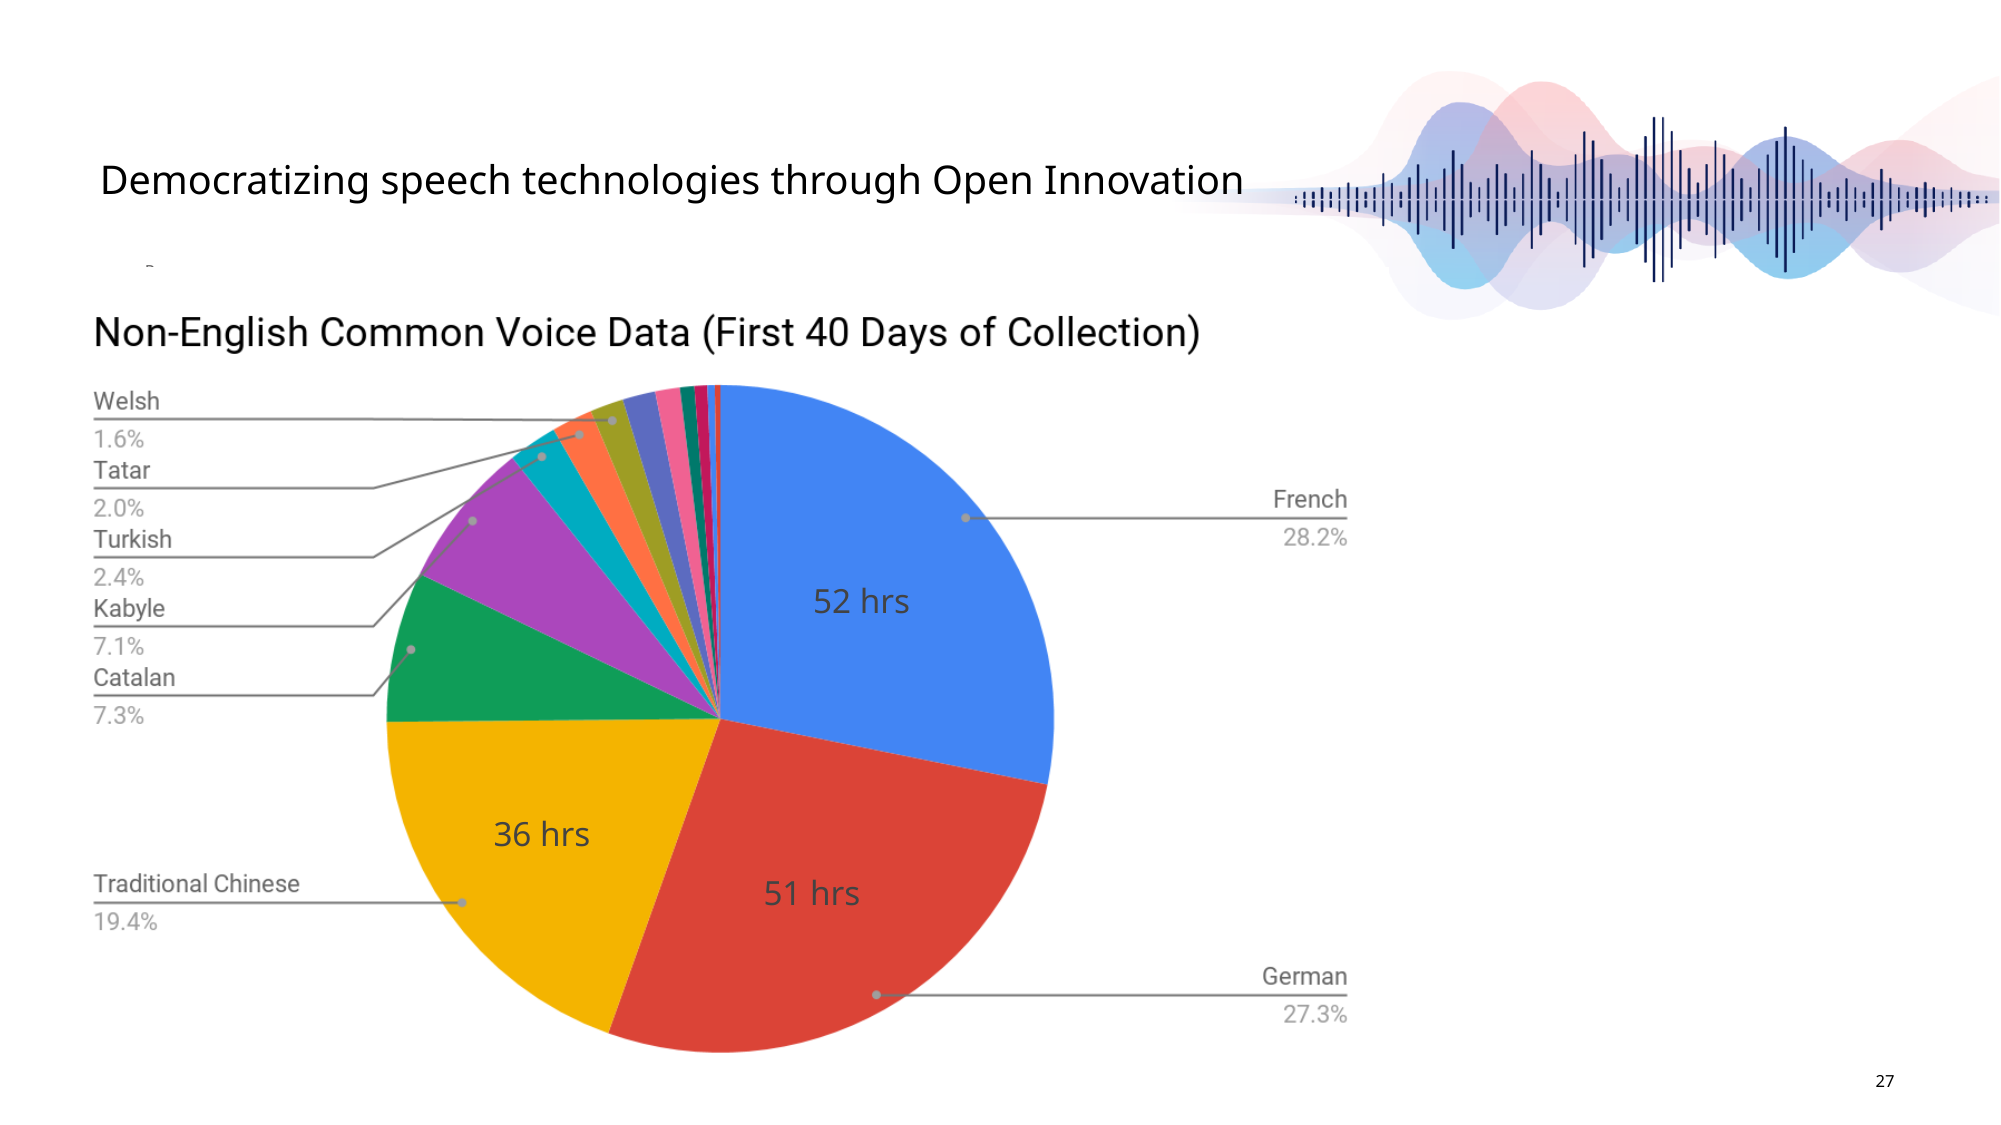

# Common Voice
Democratizing speech technologies through Open Innovation
Progress
52 hrs
36 hrs
51 hrs